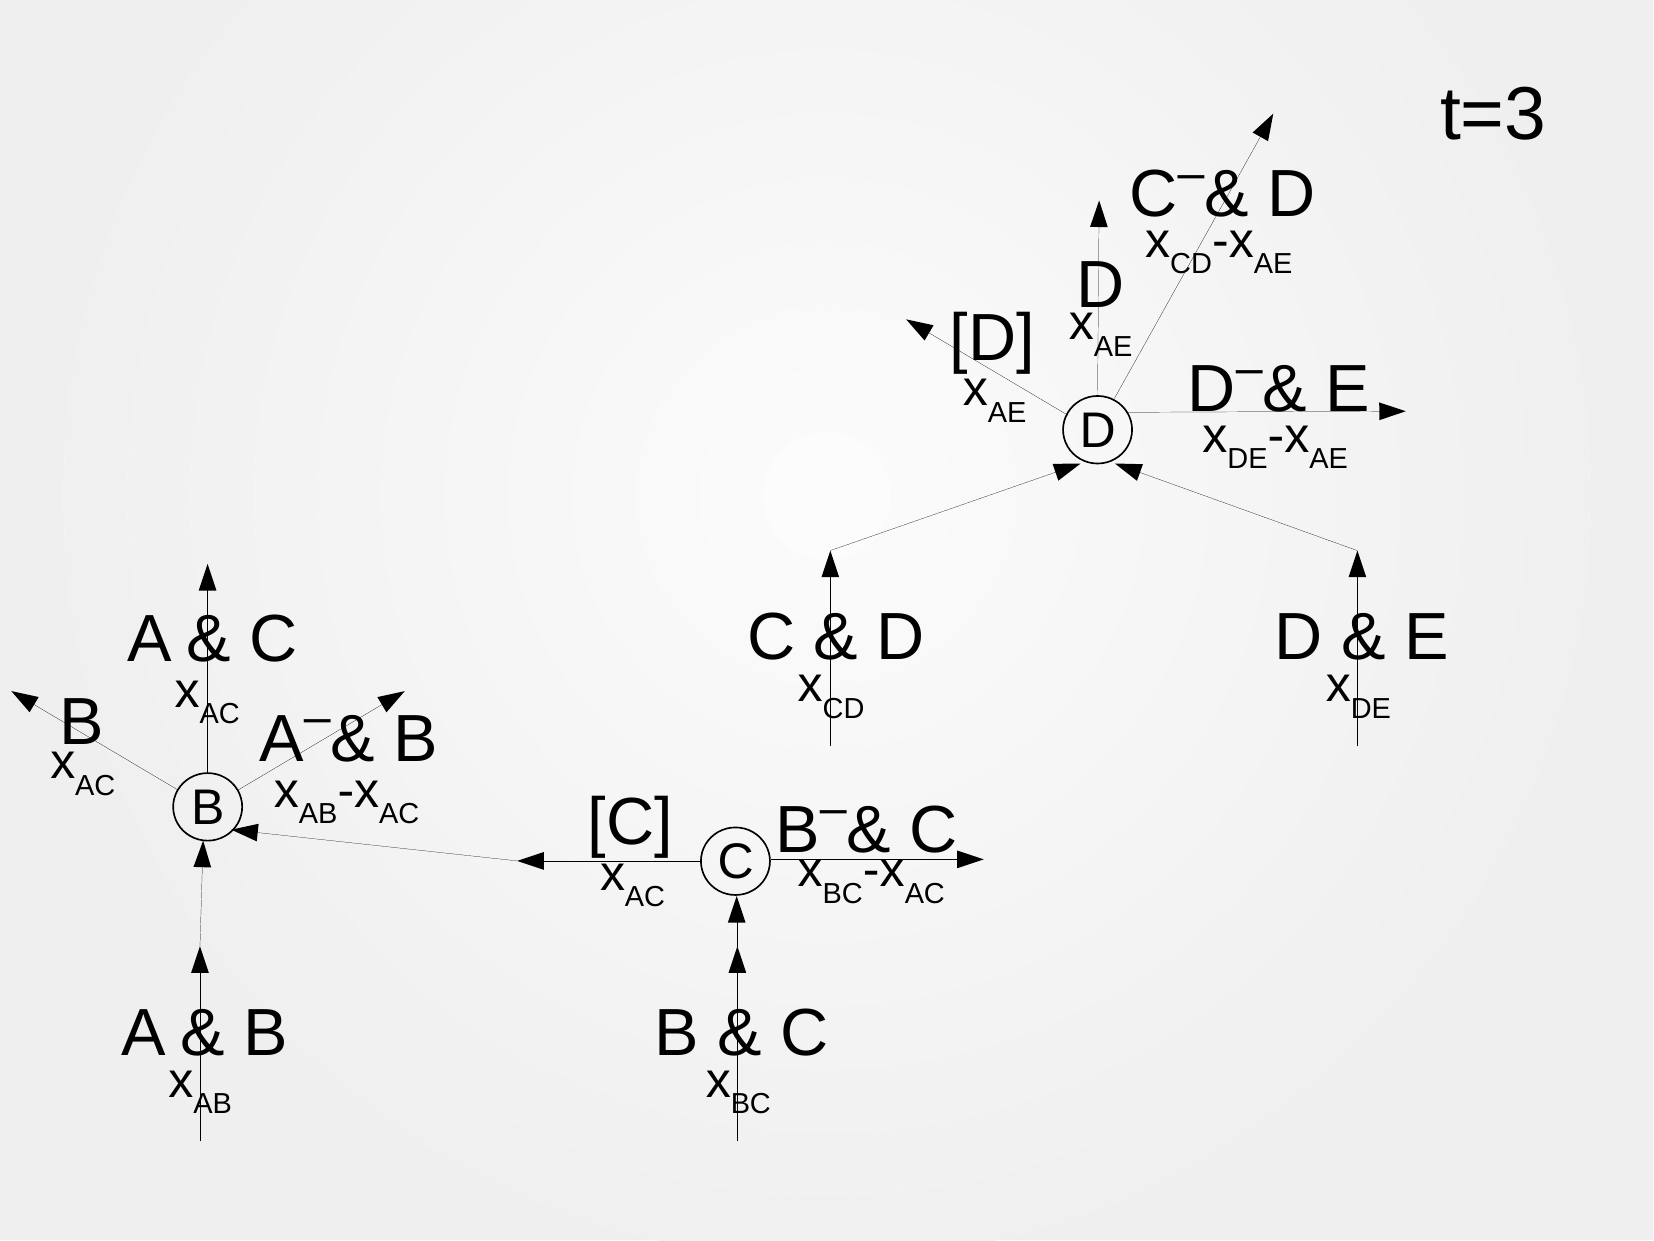

t=3
C–& D
xCD-xAE
D
xAE
[D]
D–& E
xAE
D
xDE-xAE
C & D
D & E
A & C
xCD
xDE
xAC
B
A–& B
xAC
xAB-xAC
B–& C
B
[C]
C
xBC-xAC
xAC
A & B
B & C
xAB
xBC